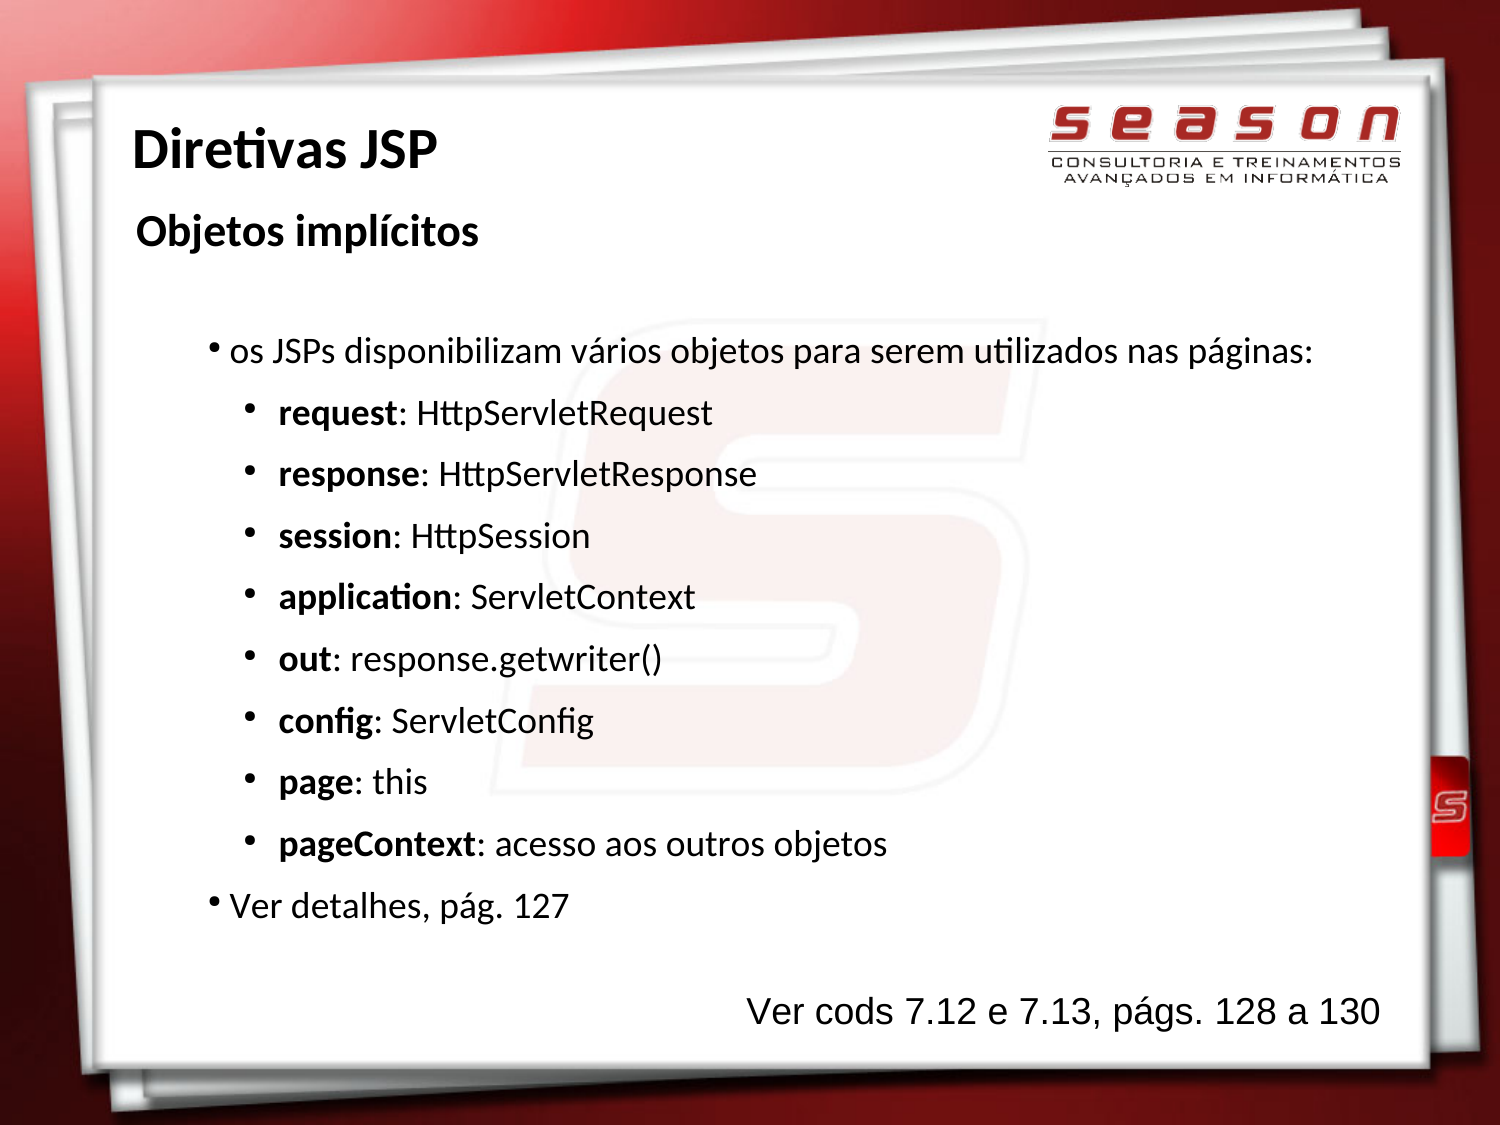

# Diretivas JSP
Objetos implícitos
 os JSPs disponibilizam vários objetos para serem utilizados nas páginas:
request: HttpServletRequest
response: HttpServletResponse
session: HttpSession
application: ServletContext
out: response.getwriter()
config: ServletConfig
page: this
pageContext: acesso aos outros objetos
 Ver detalhes, pág. 127
Ver cods 7.12 e 7.13, págs. 128 a 130